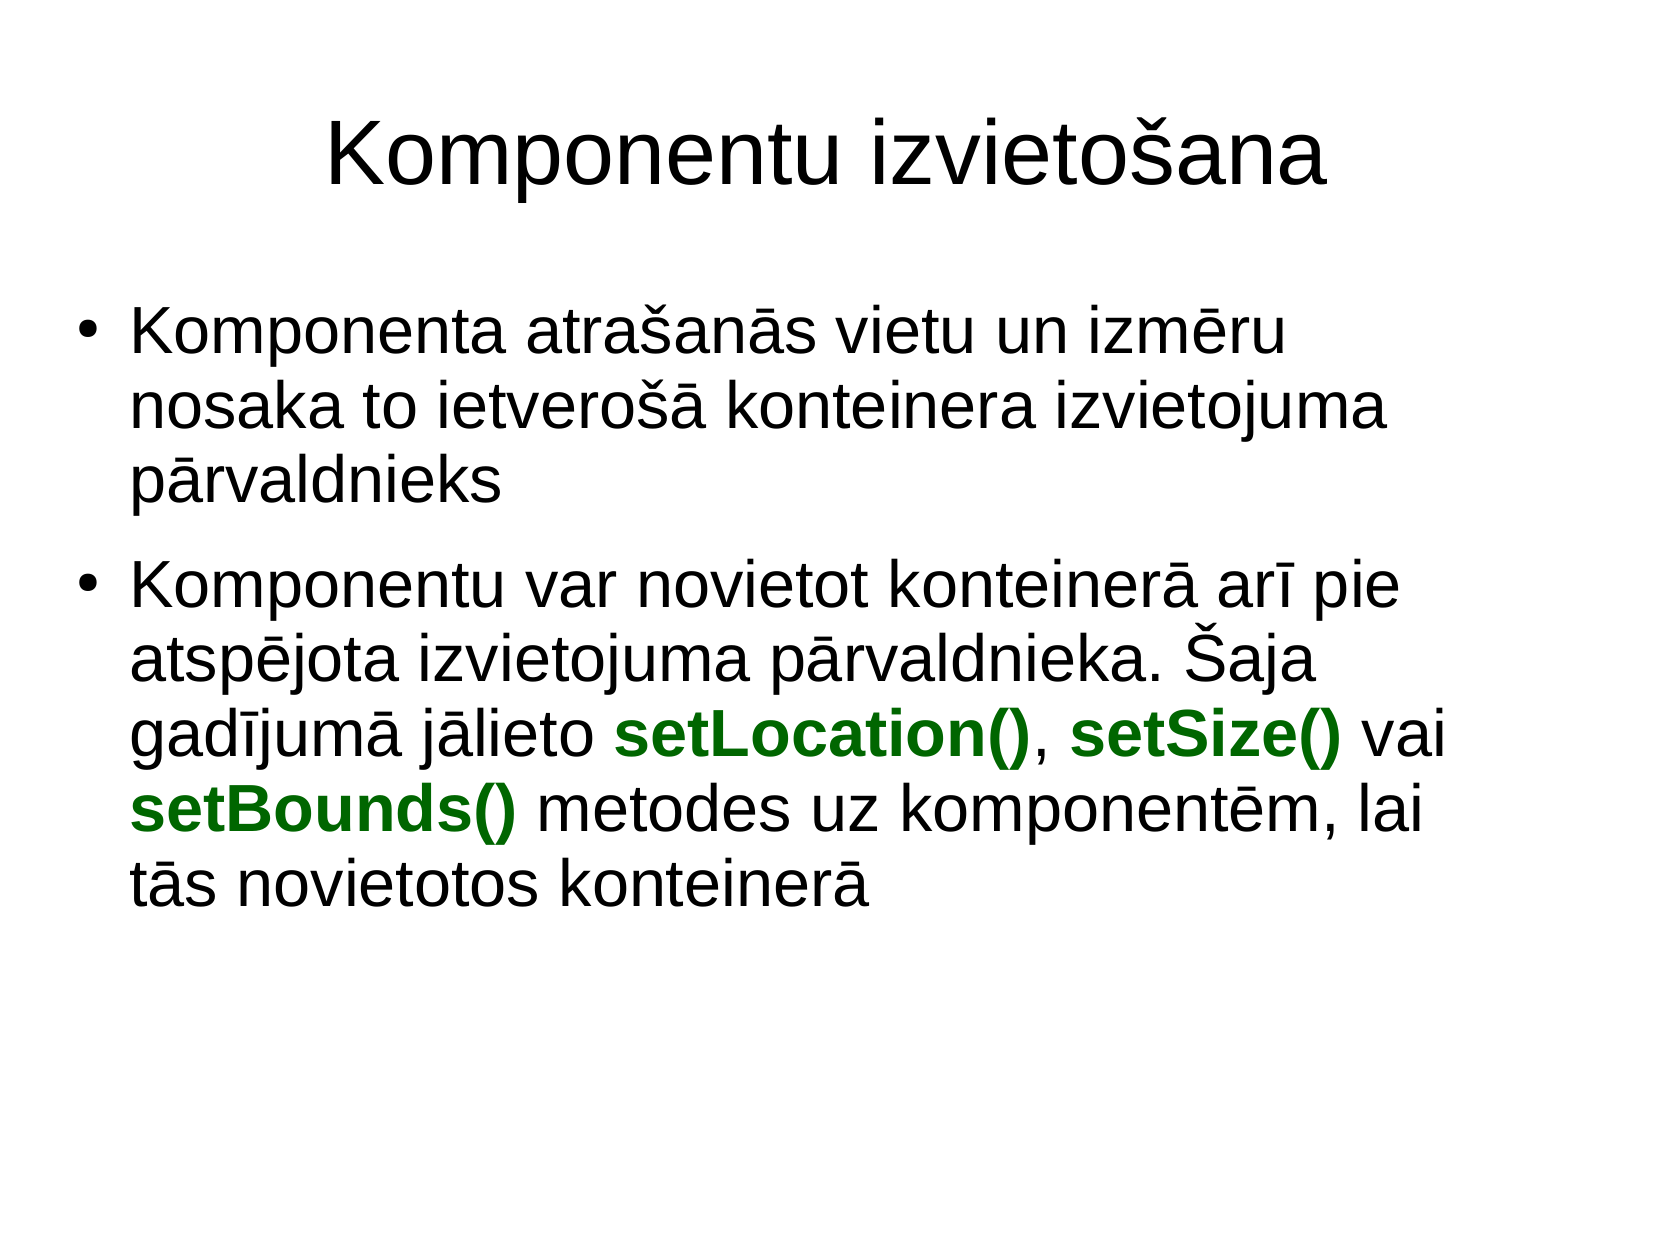

# Komponentu izvietošana
Komponenta atrašanās vietu un izmēru nosaka to ietverošā konteinera izvietojuma pārvaldnieks
Komponentu var novietot konteinerā arī pie atspējota izvietojuma pārvaldnieka. Šaja gadījumā jālieto setLocation(), setSize() vai setBounds() metodes uz komponentēm, lai tās novietotos konteinerā